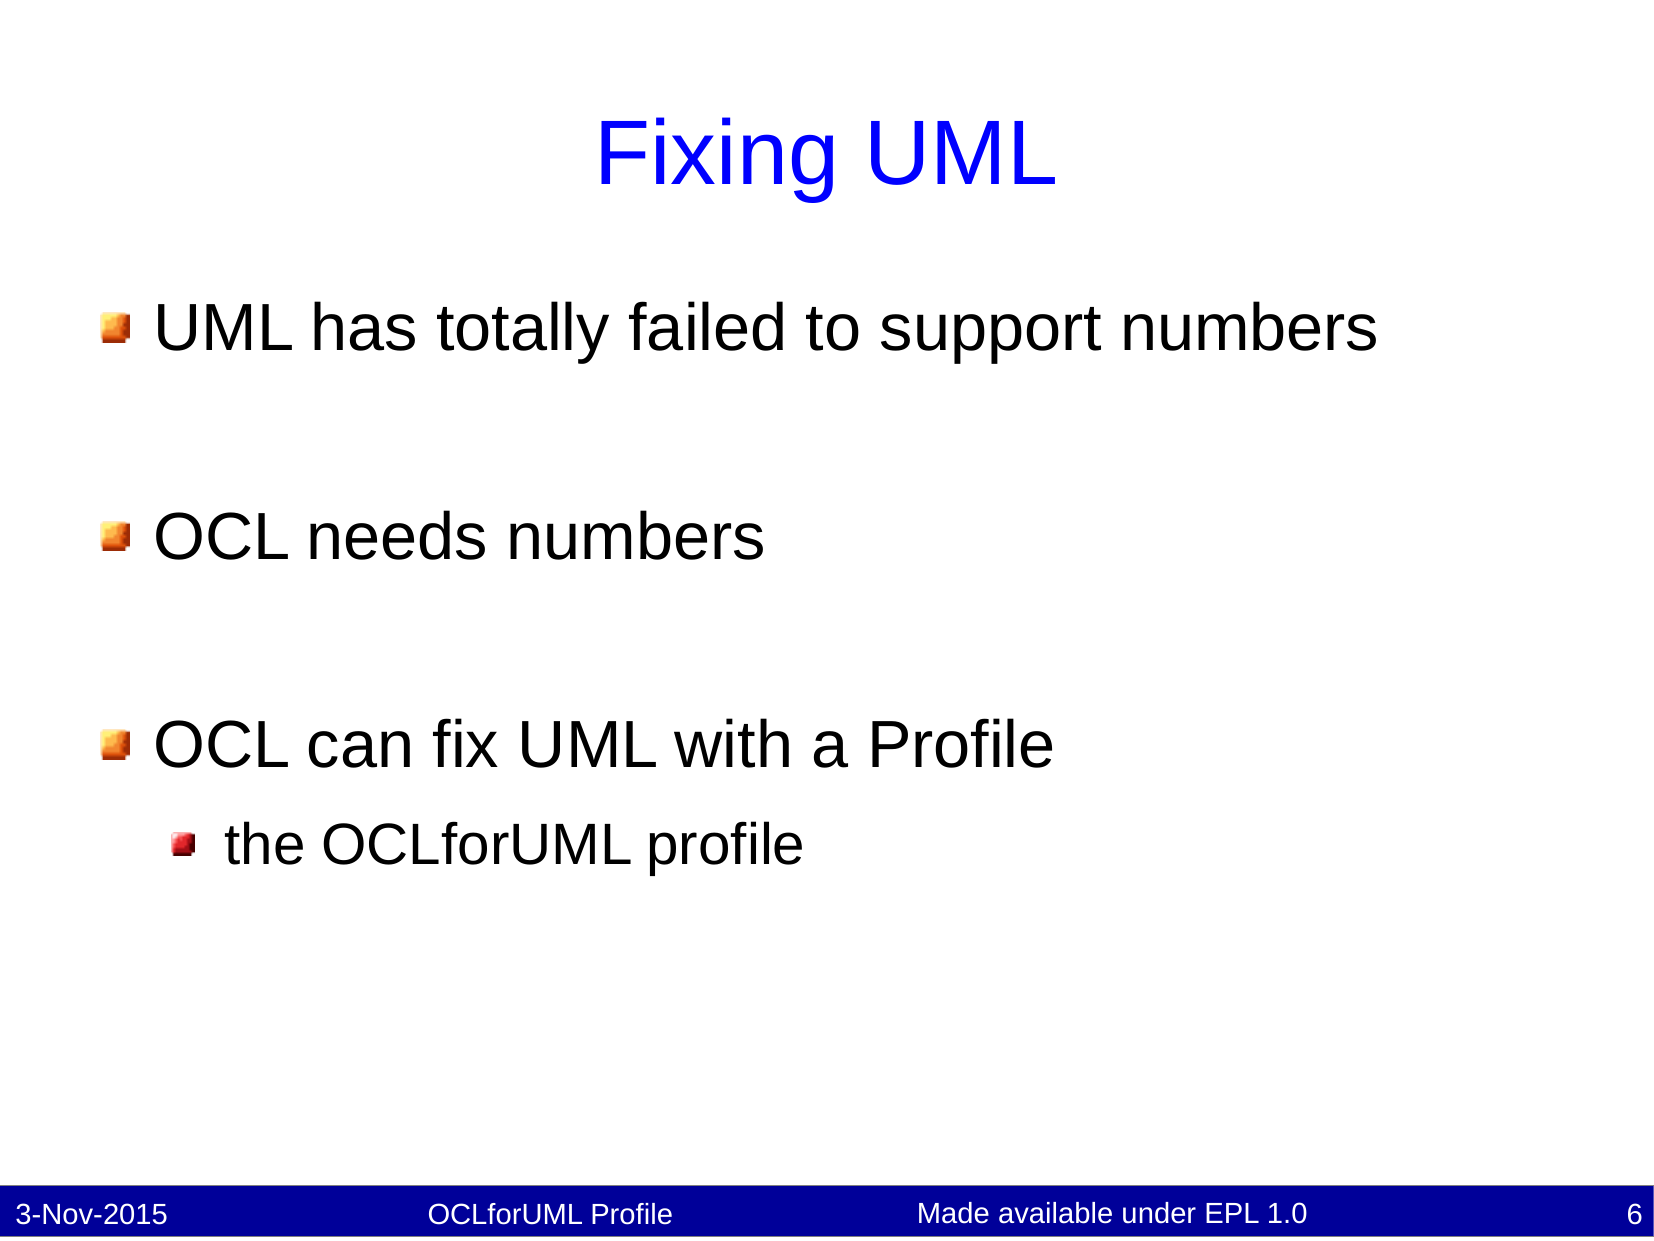

# Fixing UML
UML has totally failed to support numbers
OCL needs numbers
OCL can fix UML with a Profile
the OCLforUML profile
3-Nov-2015
OCLforUML Profile
6